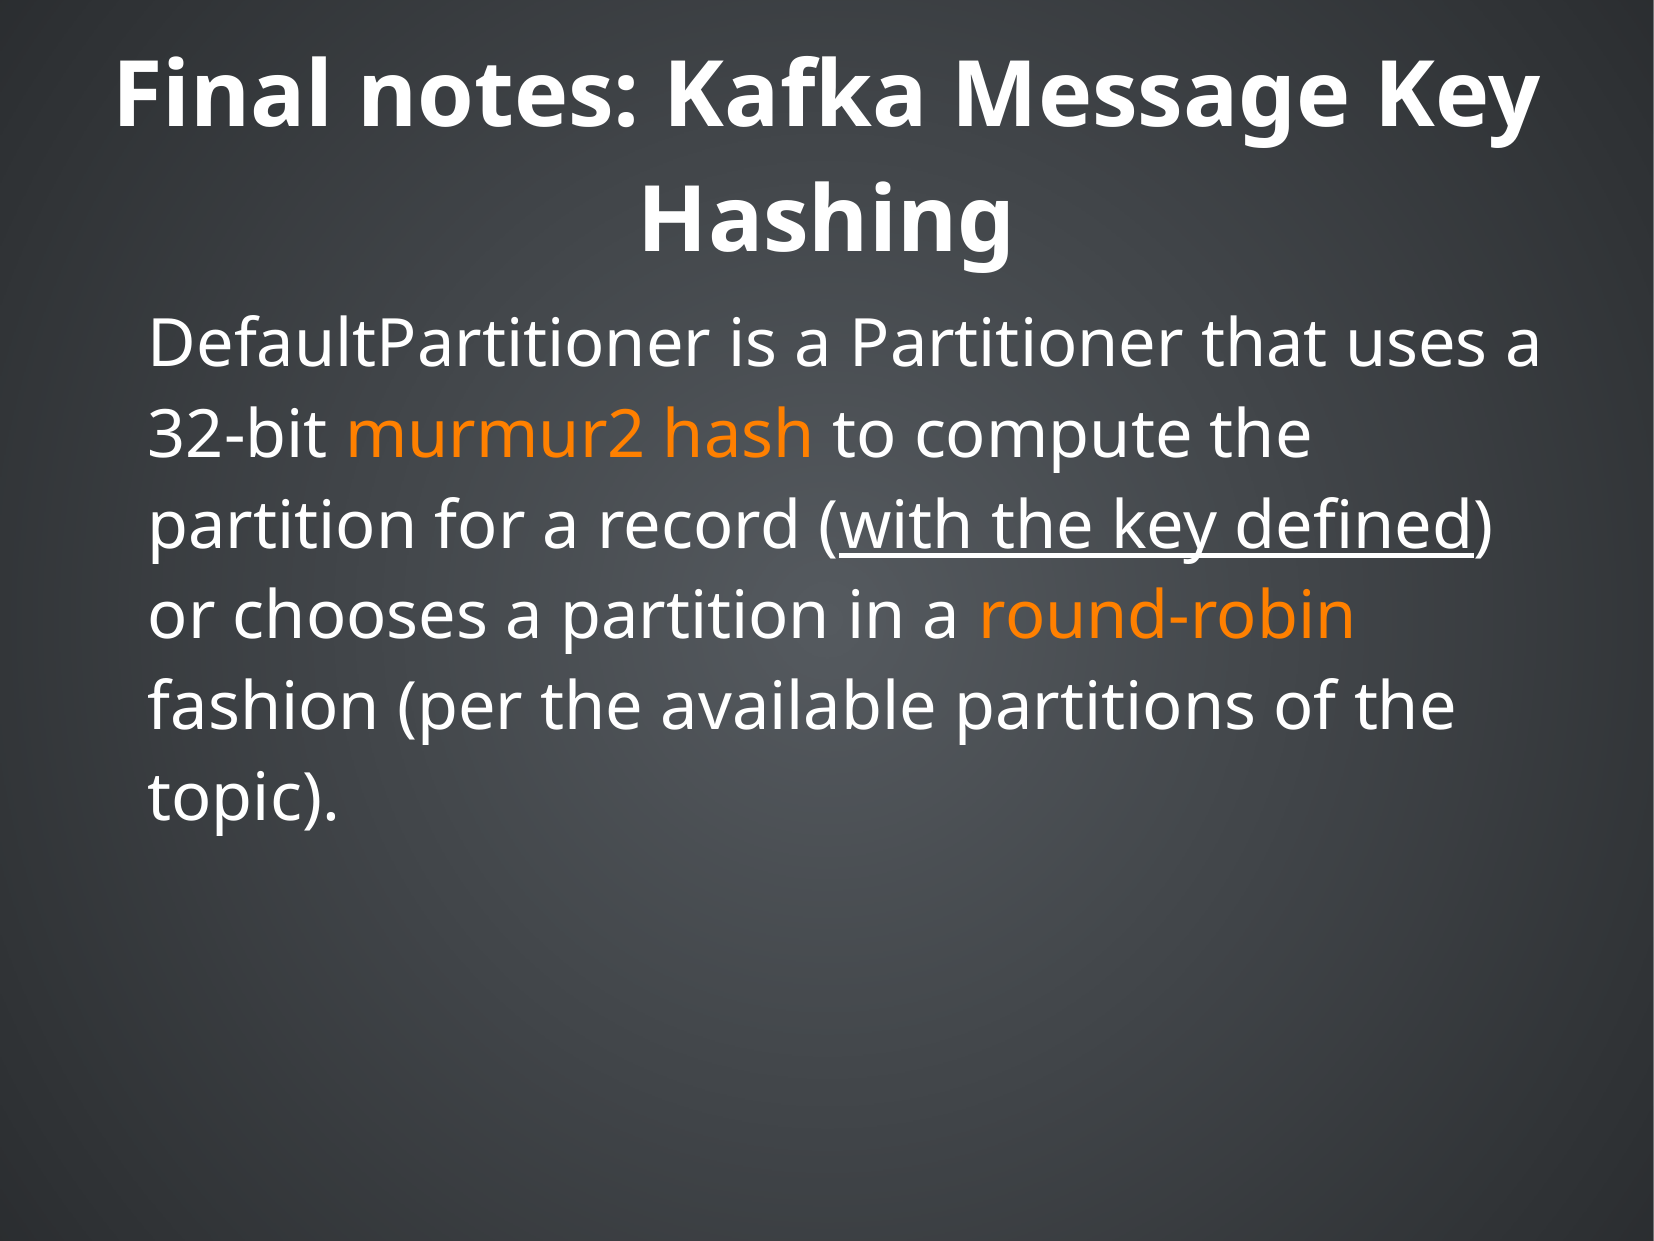

# Final notes: Kafka Message Key Hashing
DefaultPartitioner is a Partitioner that uses a 32-bit murmur2 hash to compute the partition for a record (with the key defined) or chooses a partition in a round-robin fashion (per the available partitions of the topic).